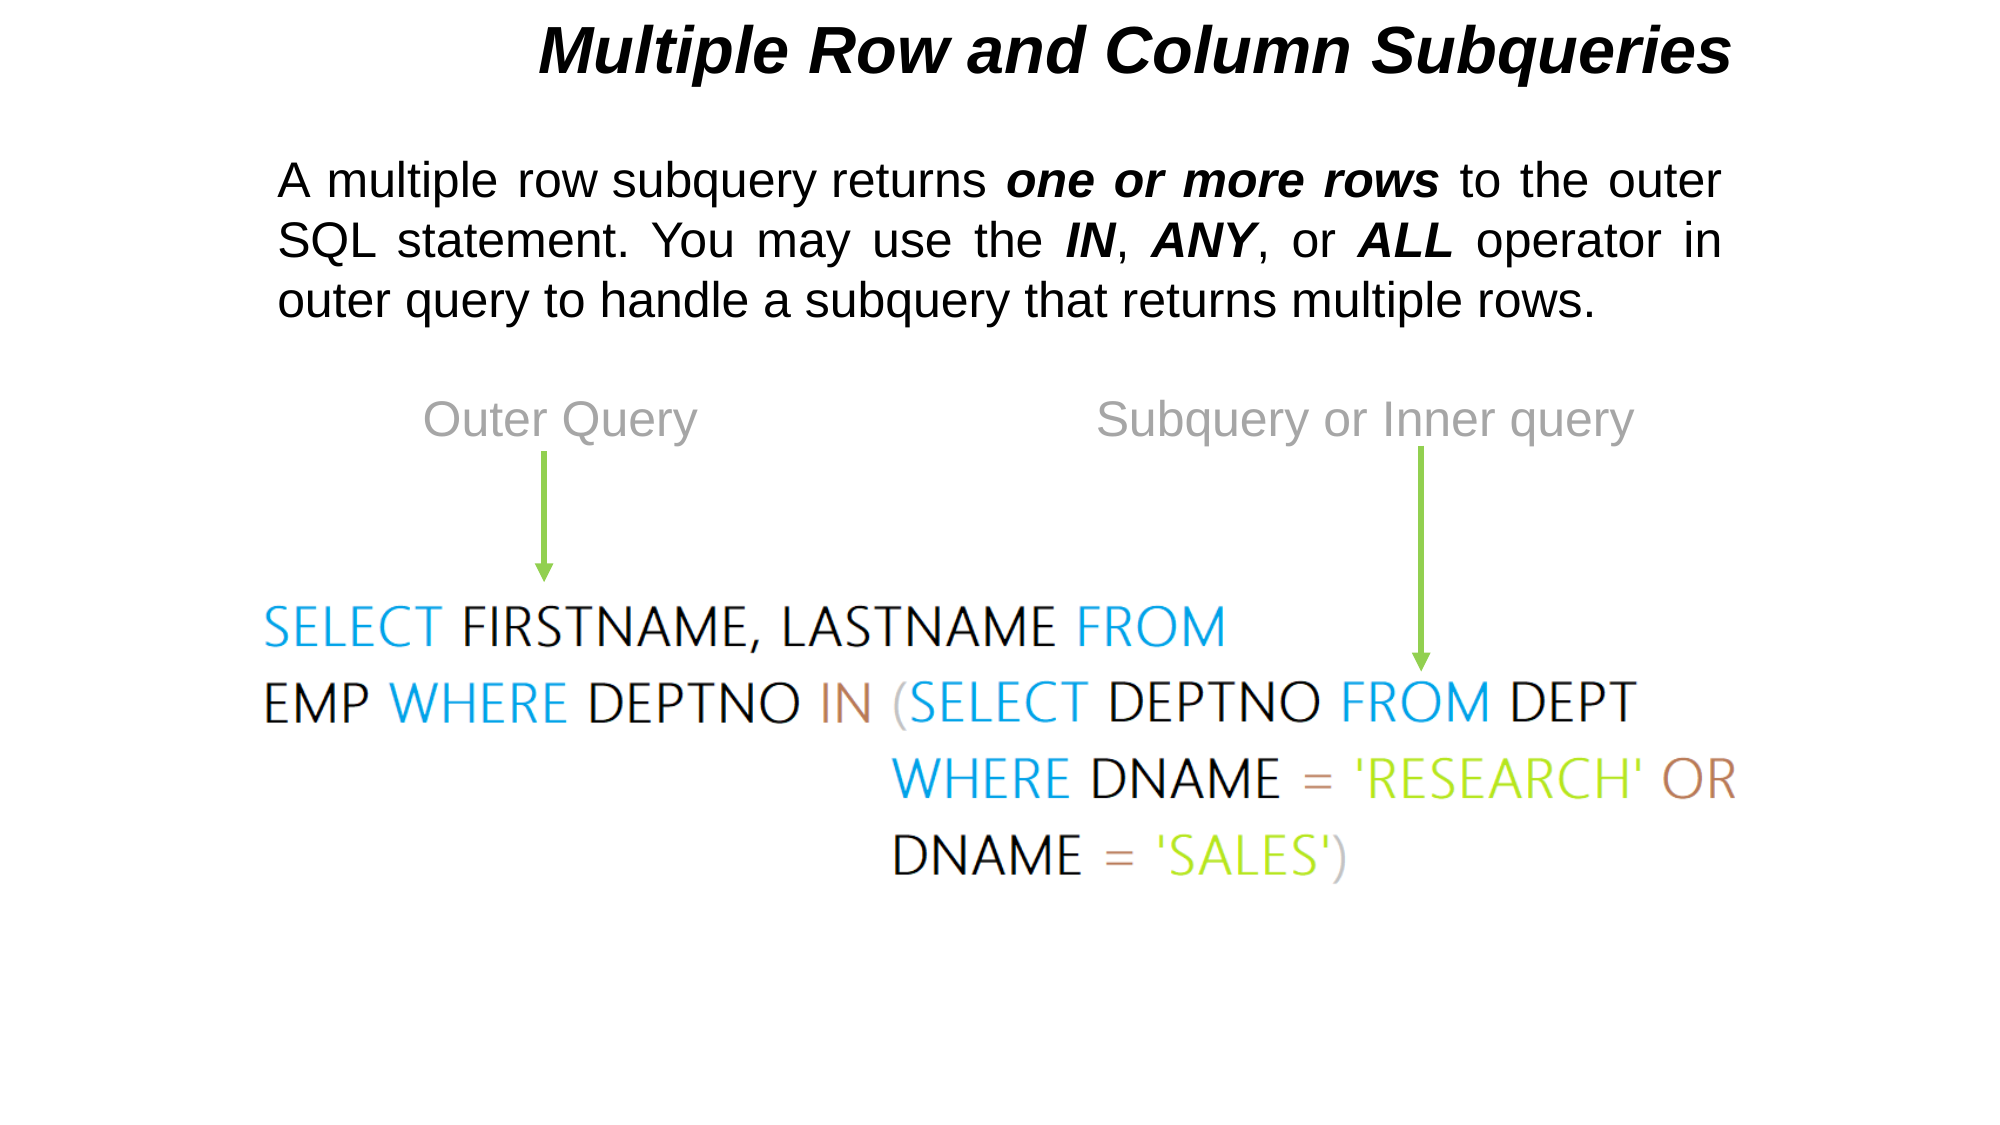

Multiple Row and Column Subqueries
A multiple row subquery returns one or more rows to the outer SQL statement. You may use the IN, ANY, or ALL operator in outer query to handle a subquery that returns multiple rows.
Outer Query
Subquery or Inner query